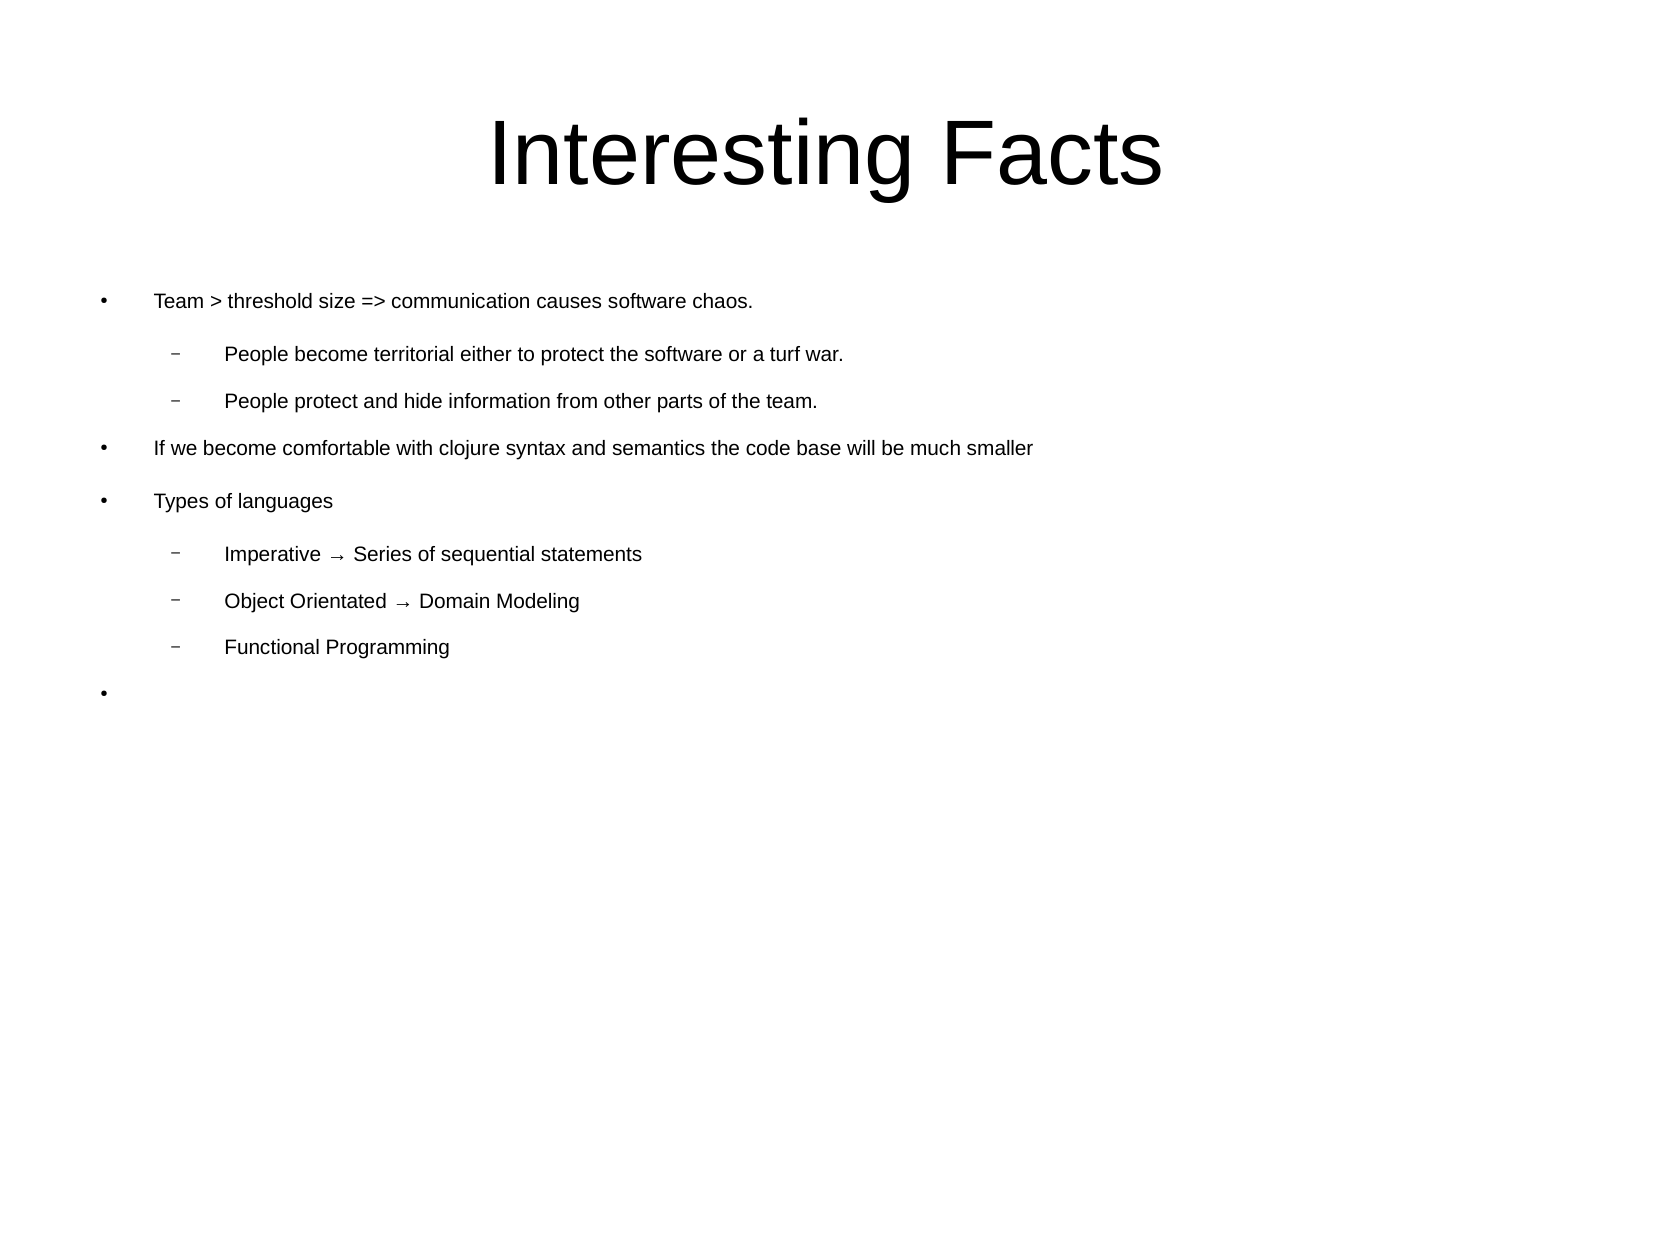

# Interesting Facts
Team > threshold size => communication causes software chaos.
People become territorial either to protect the software or a turf war.
People protect and hide information from other parts of the team.
If we become comfortable with clojure syntax and semantics the code base will be much smaller
Types of languages
Imperative → Series of sequential statements
Object Orientated → Domain Modeling
Functional Programming